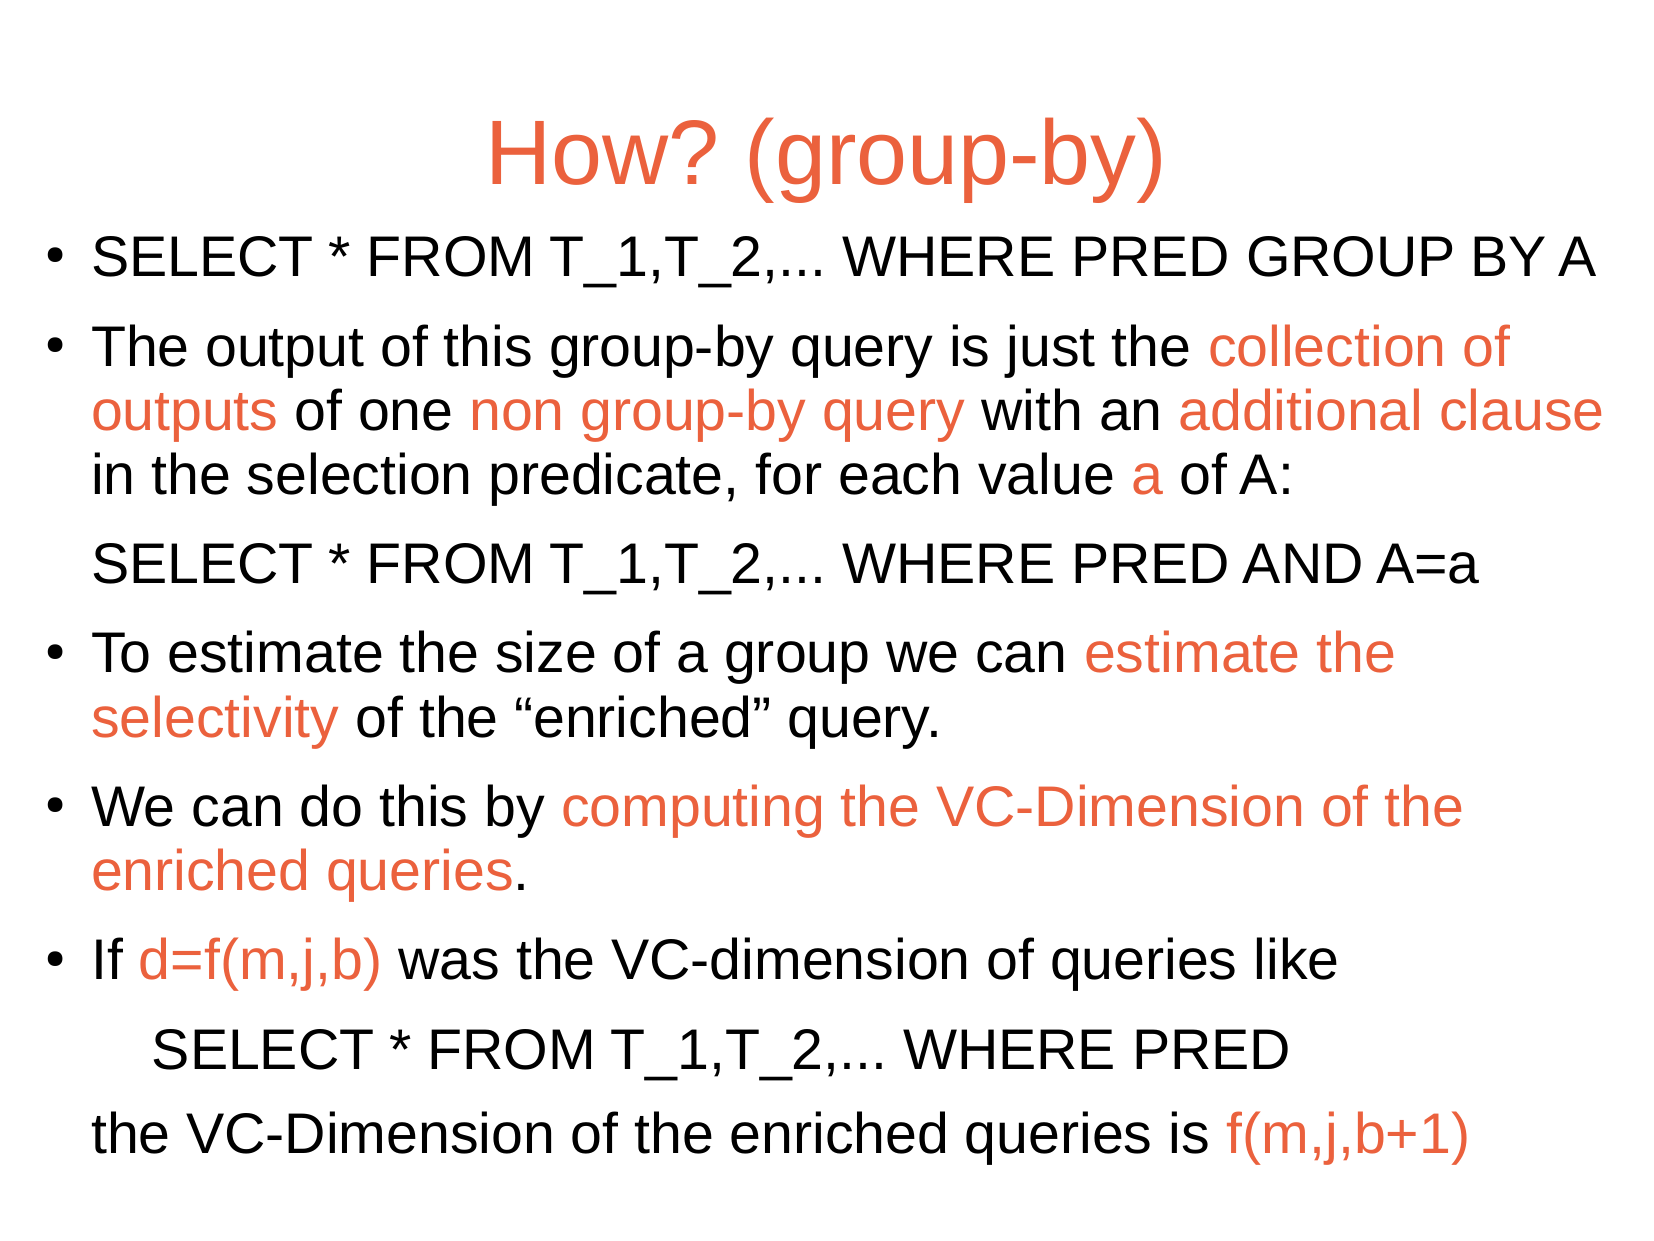

# How? (group-by)
SELECT * FROM T_1,T_2,... WHERE PRED GROUP BY A
The output of this group-by query is just the collection of outputs of one non group-by query with an additional clause in the selection predicate, for each value a of A:
SELECT * FROM T_1,T_2,... WHERE PRED AND A=a
To estimate the size of a group we can estimate the selectivity of the “enriched” query.
We can do this by computing the VC-Dimension of the enriched queries.
If d=f(m,j,b) was the VC-dimension of queries like
SELECT * FROM T_1,T_2,... WHERE PRED
the VC-Dimension of the enriched queries is f(m,j,b+1)